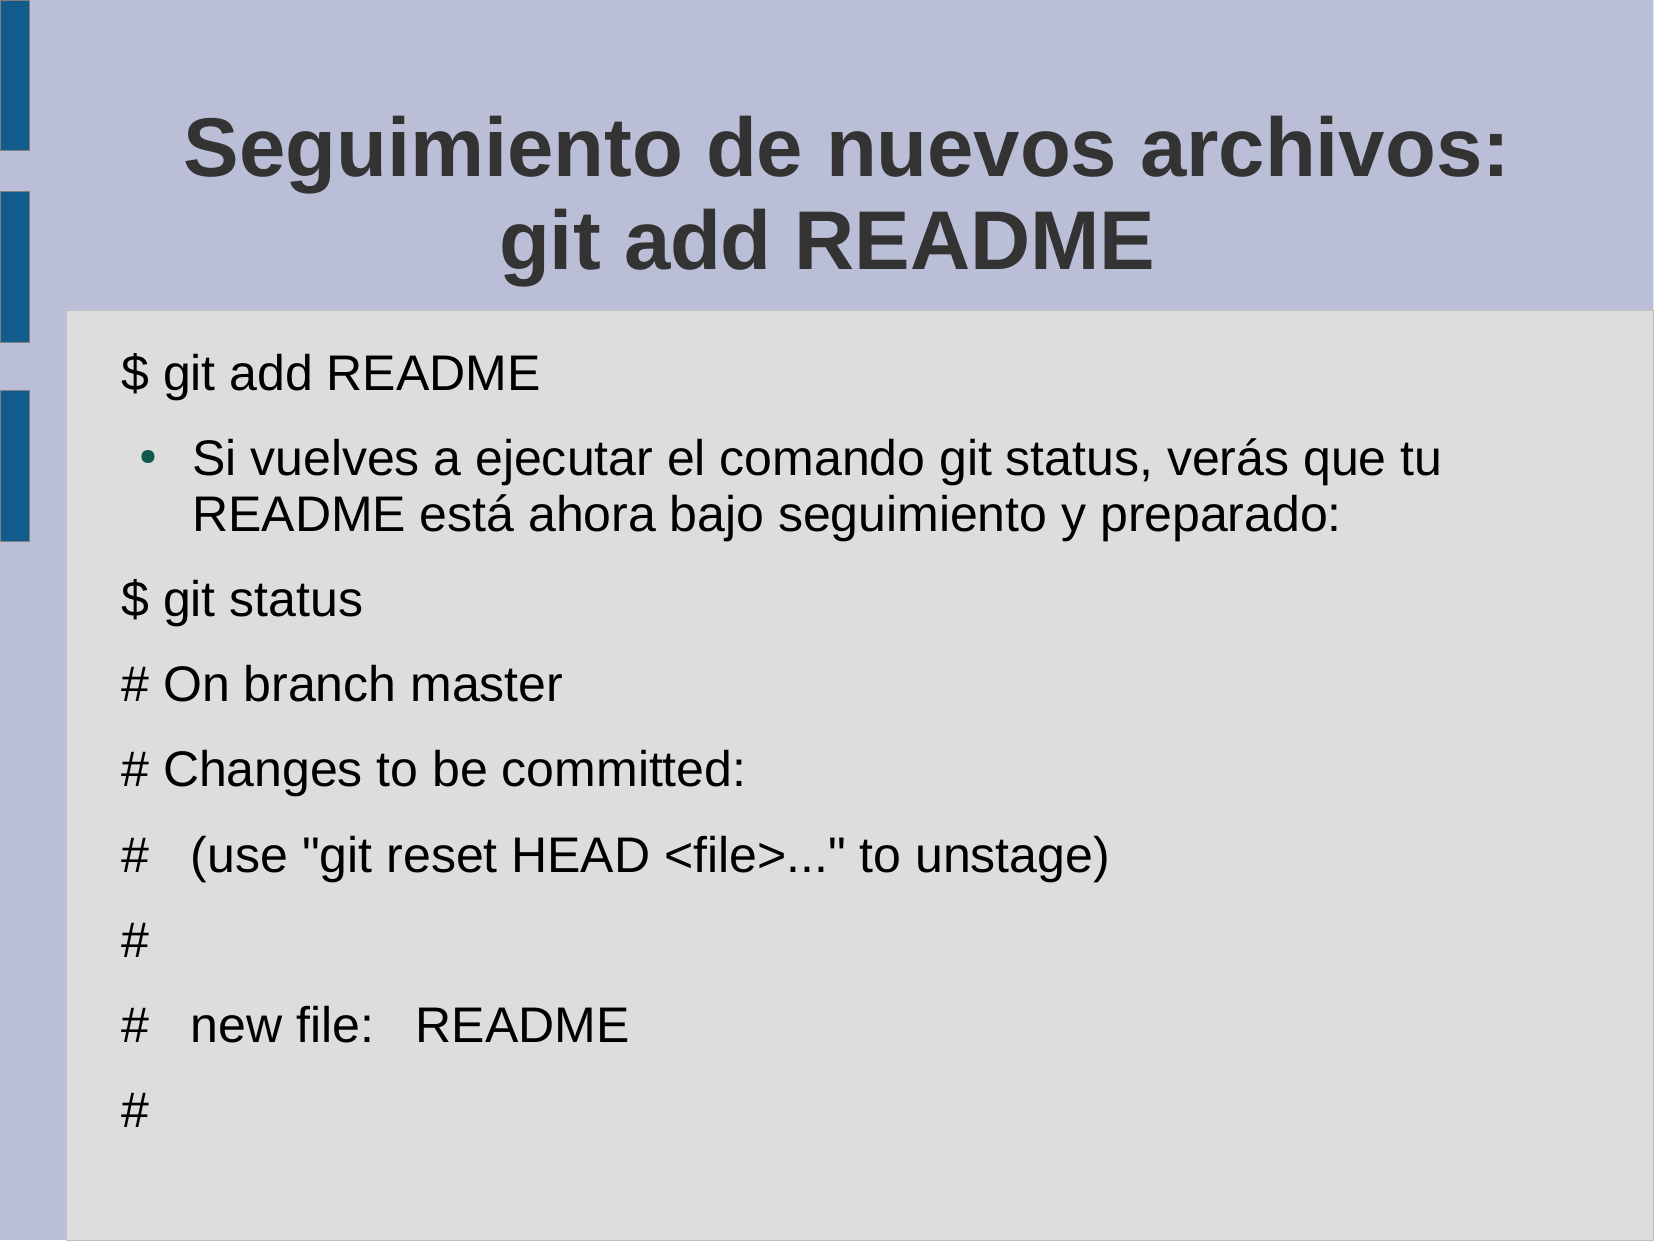

# Seguimiento de nuevos archivos: git add README
$ git add README
Si vuelves a ejecutar el comando git status, verás que tu README está ahora bajo seguimiento y preparado:
$ git status
# On branch master
# Changes to be committed:
# (use "git reset HEAD <file>..." to unstage)
#
# new file: README
#